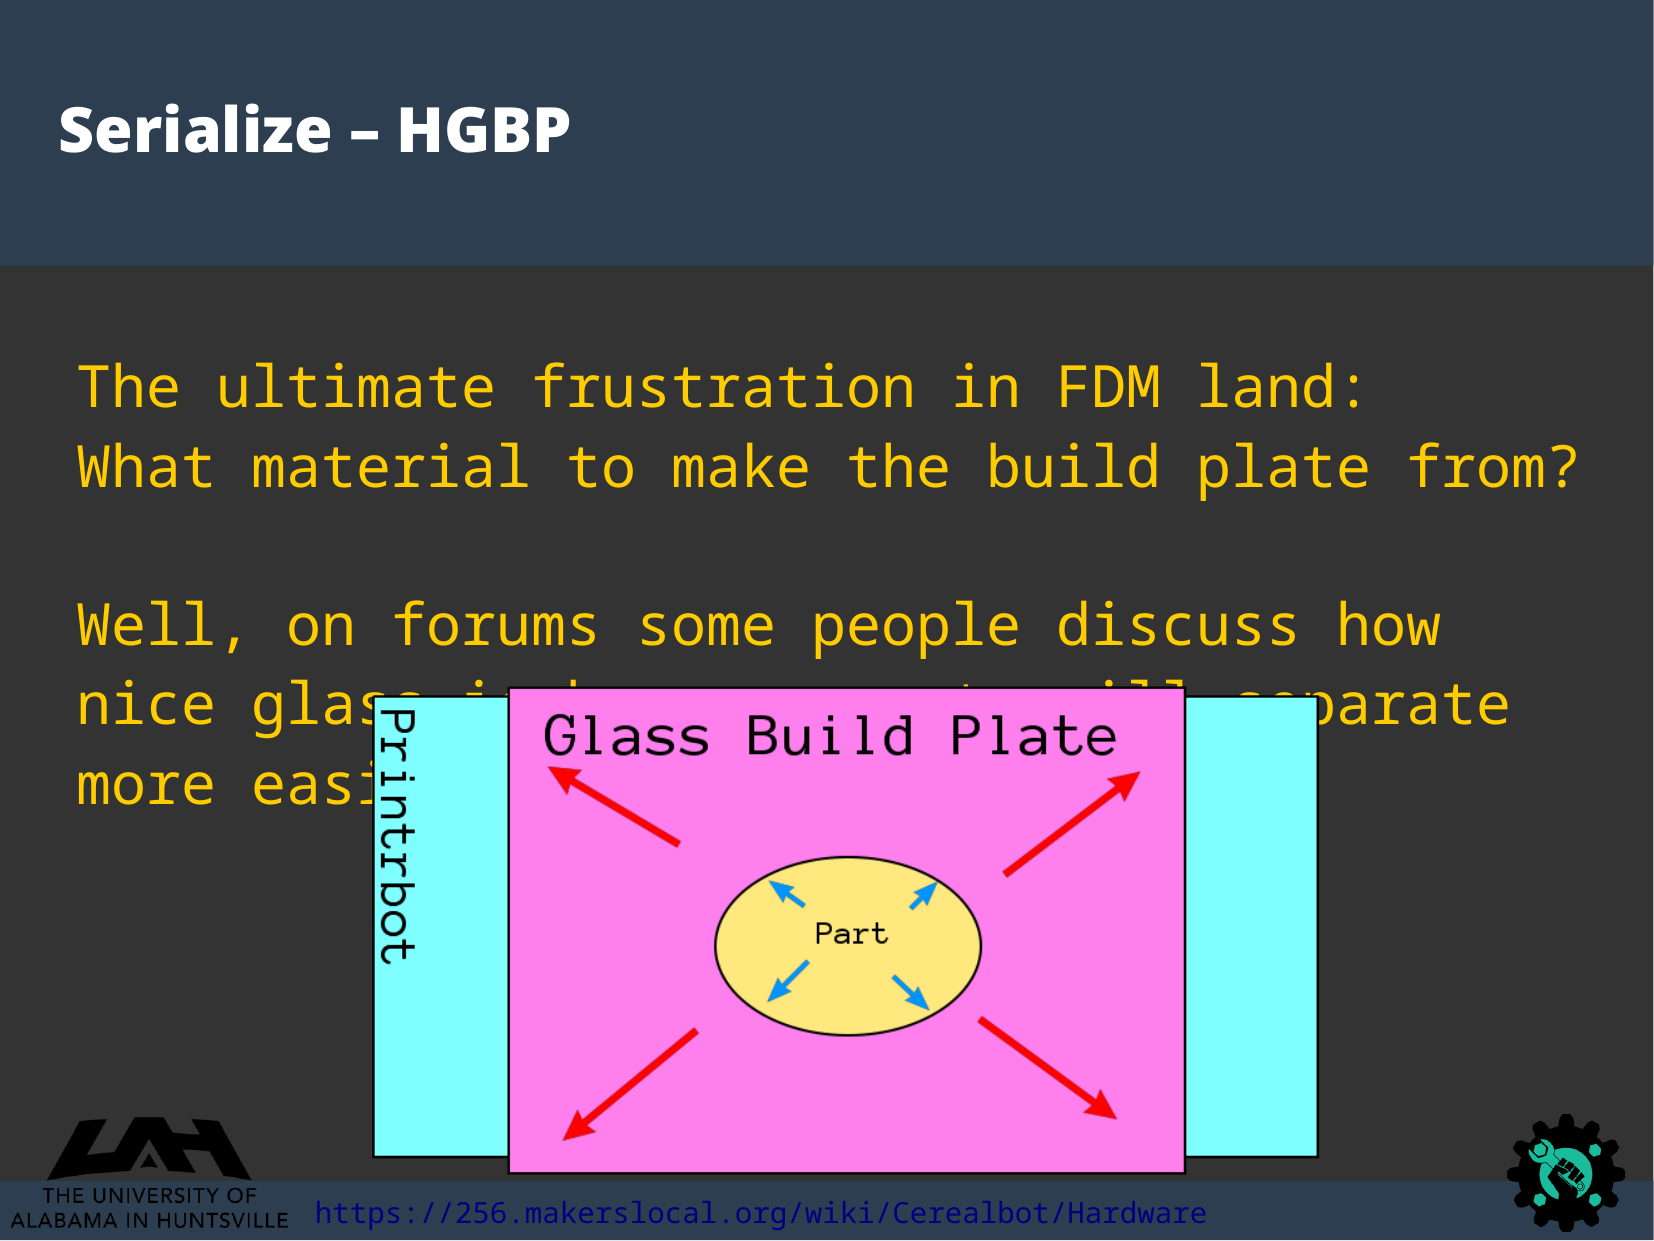

# Serialize – HGBP
The ultimate frustration in FDM land:
What material to make the build plate from?
Well, on forums some people discuss how nice glass is because parts will separate more easily after cooling..
https://256.makerslocal.org/wiki/Cerealbot/Hardware